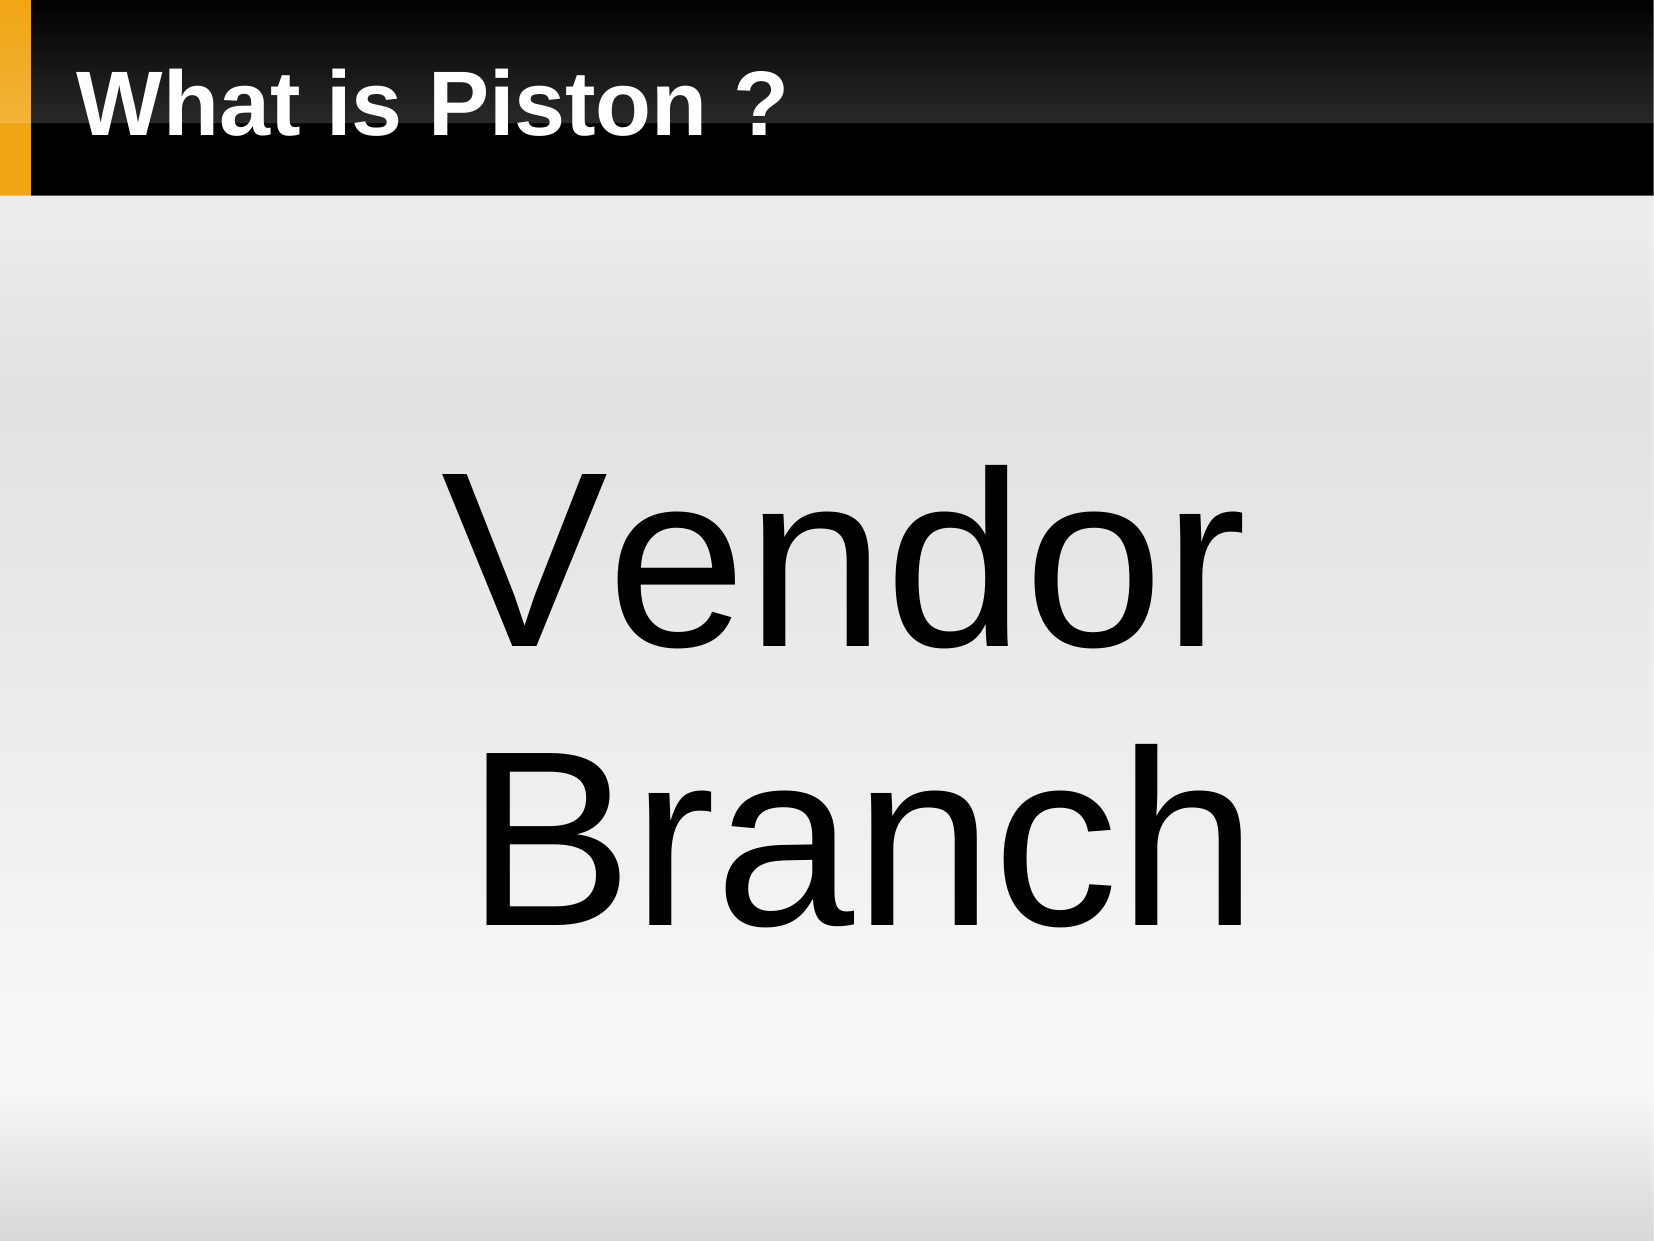

# What is Piston ?
Vendor Branch